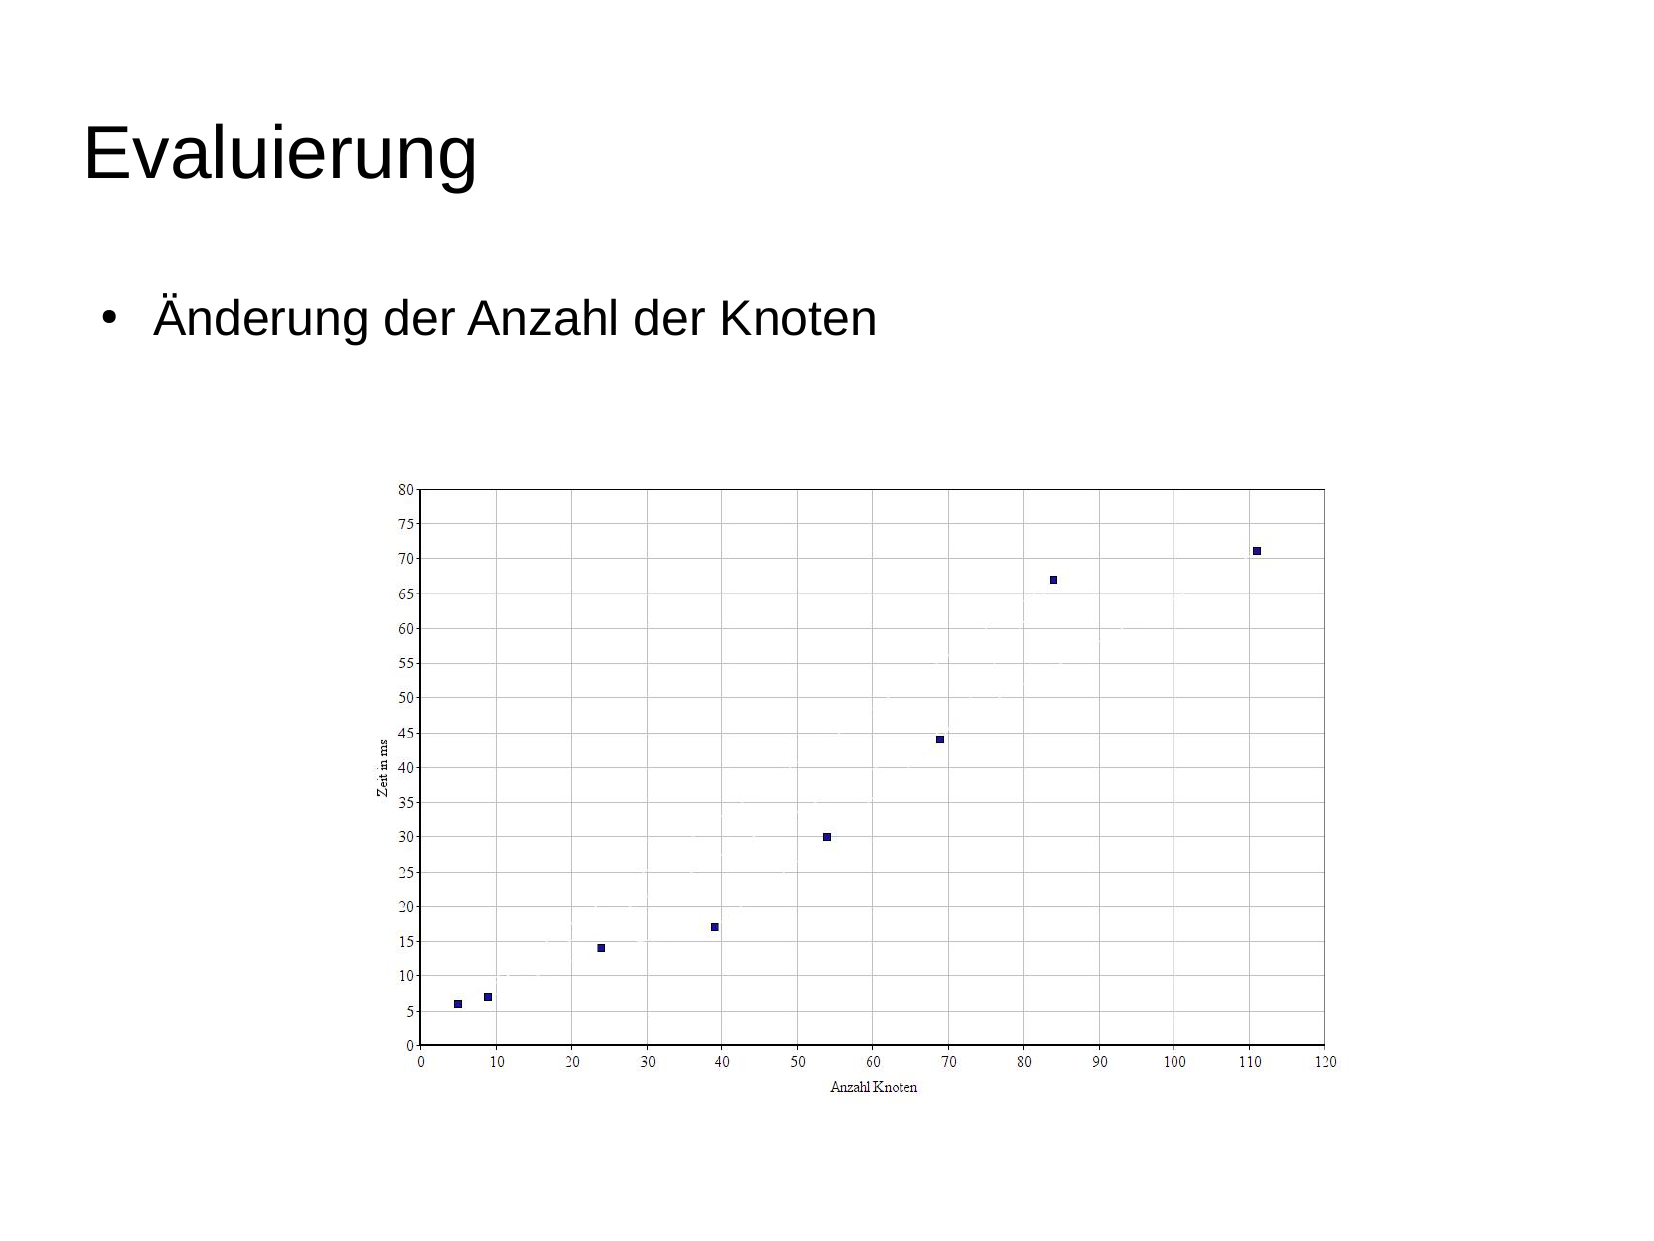

# Evaluierung
Änderung der Anzahl der Knoten